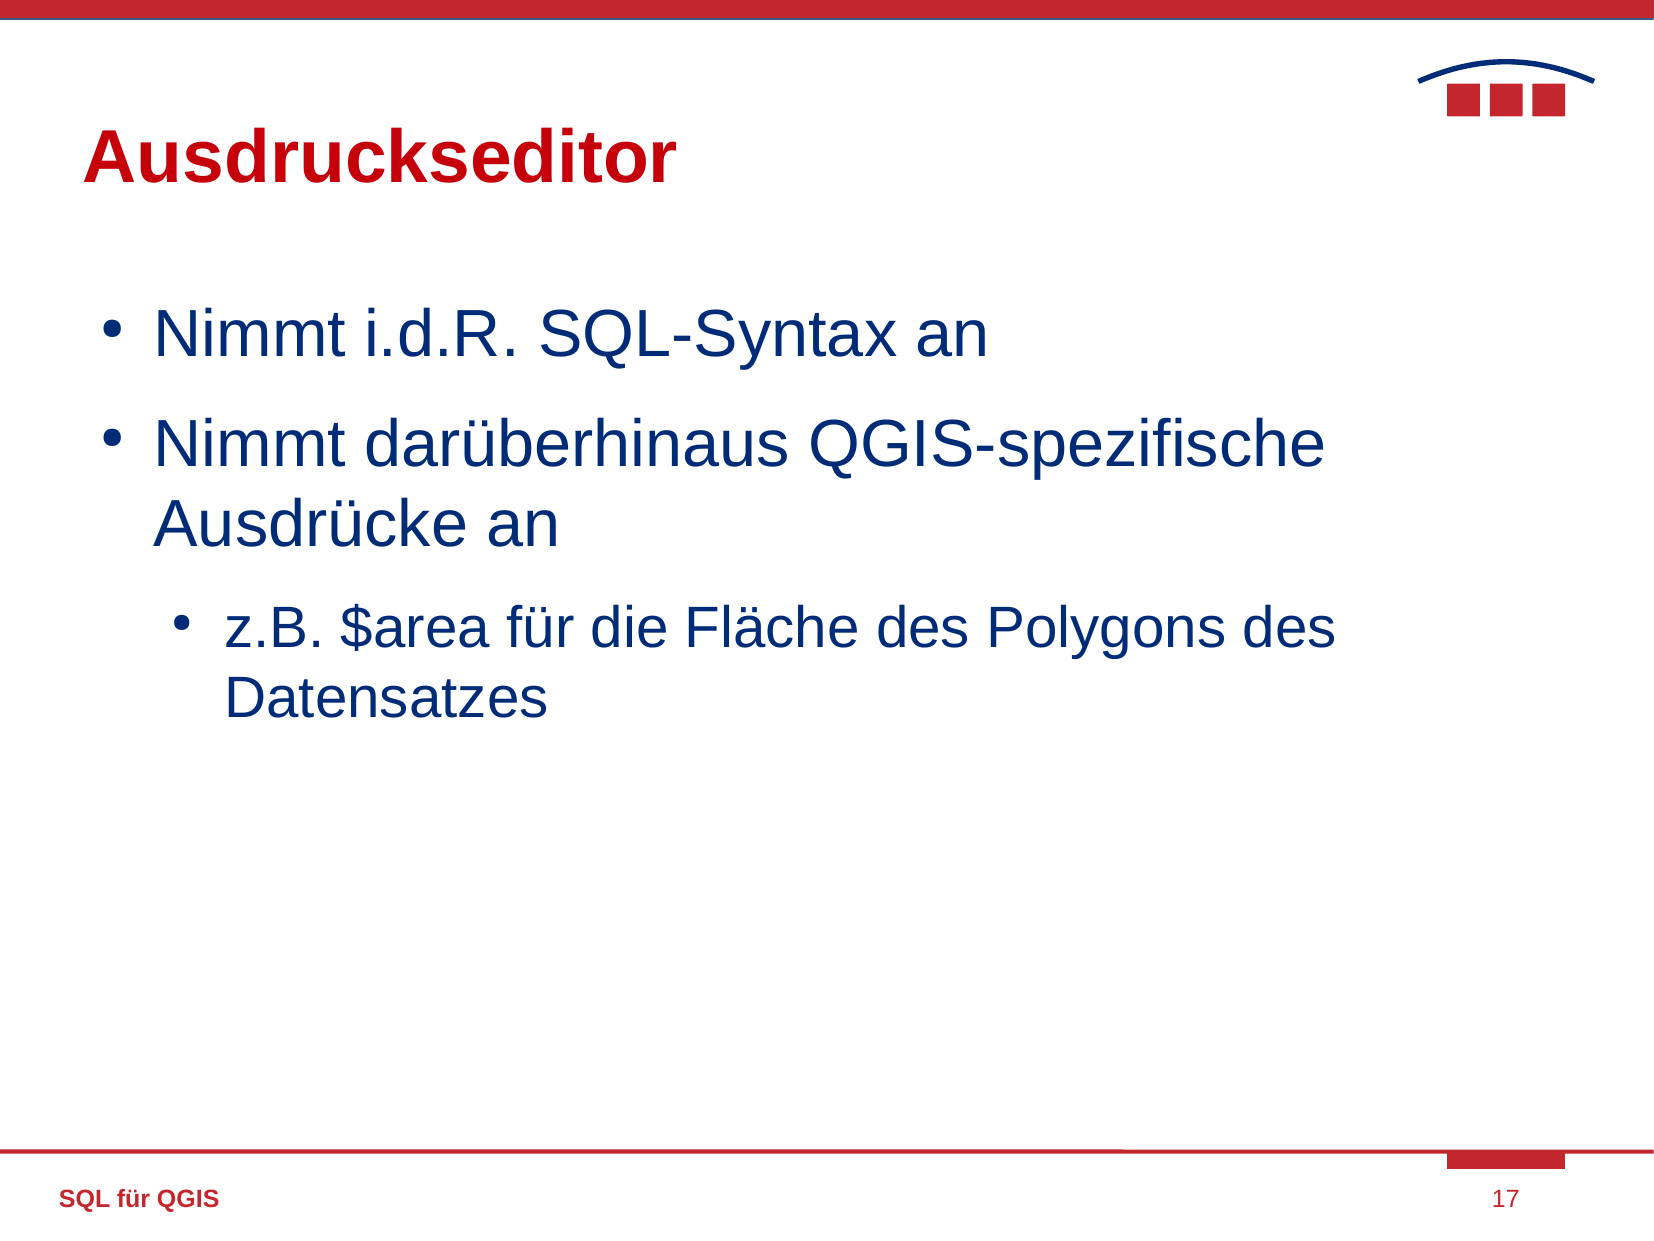

# Ausdruckseditor
Nimmt i.d.R. SQL-Syntax an
Nimmt darüberhinaus QGIS-spezifische Ausdrücke an
z.B. $area für die Fläche des Polygons des Datensatzes